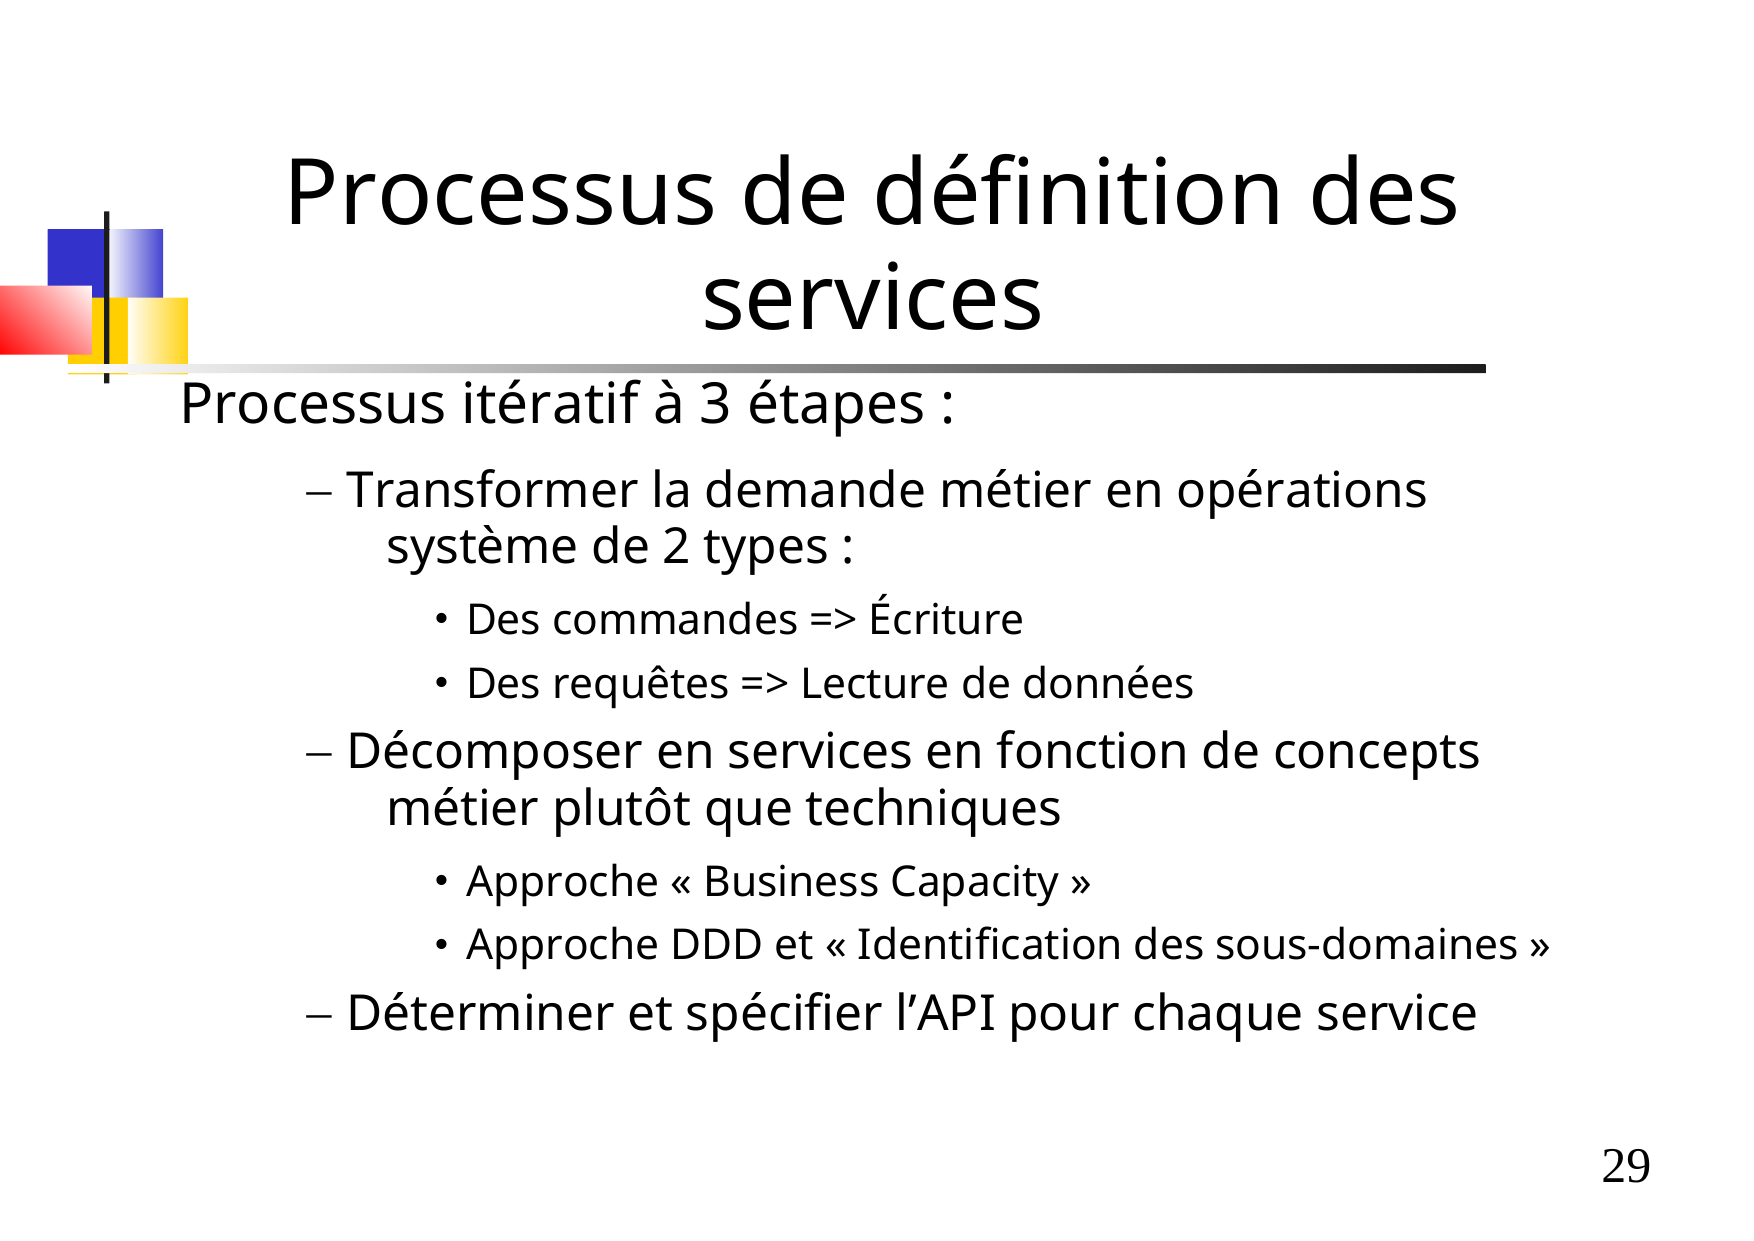

# Processus de définition des services
Processus itératif à 3 étapes :
Transformer la demande métier en opérations système de 2 types :
Des commandes => Écriture
Des requêtes => Lecture de données
Décomposer en services en fonction de concepts métier plutôt que techniques
Approche « Business Capacity »
Approche DDD et « Identification des sous-domaines »
Déterminer et spécifier l’API pour chaque service